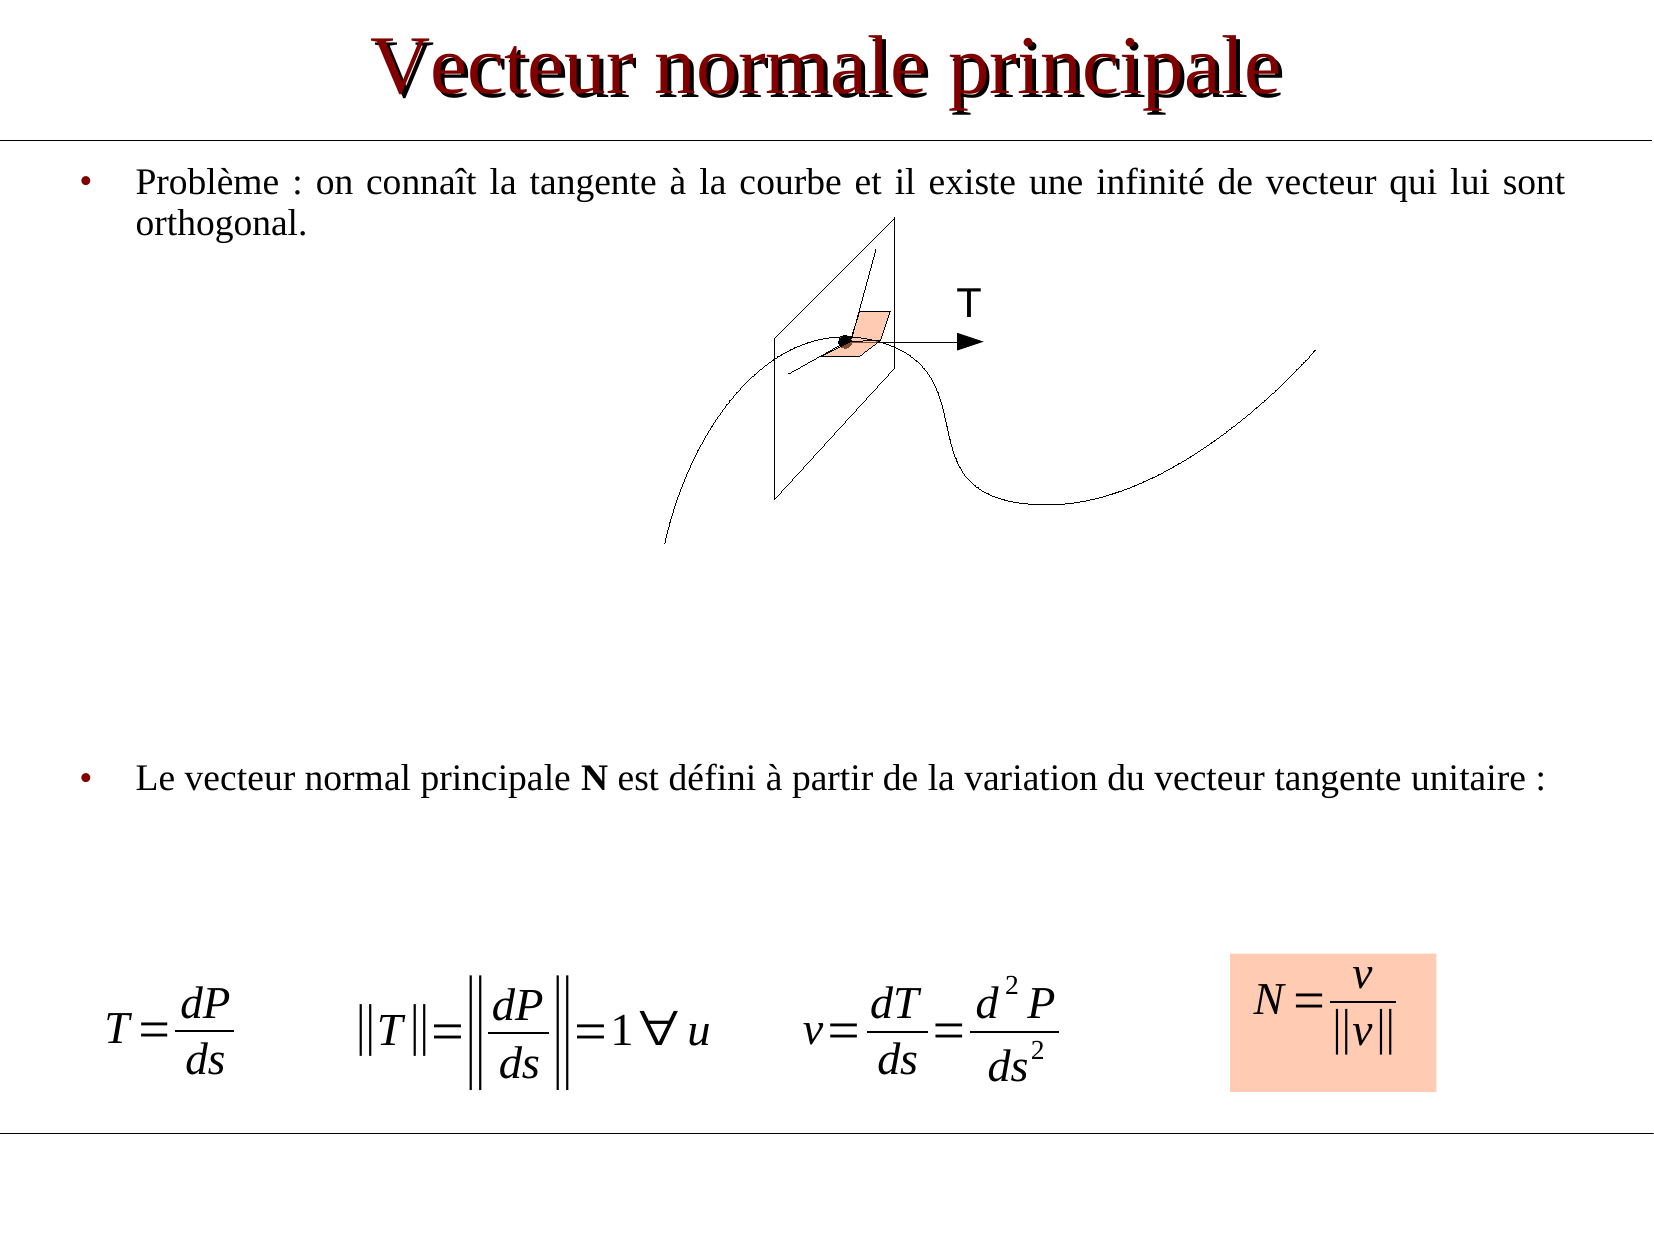

# Vecteur normale principale
Problème : on connaît la tangente à la courbe et il existe une infinité de vecteur qui lui sont orthogonal.
Le vecteur normal principale N est défini à partir de la variation du vecteur tangente unitaire :
T